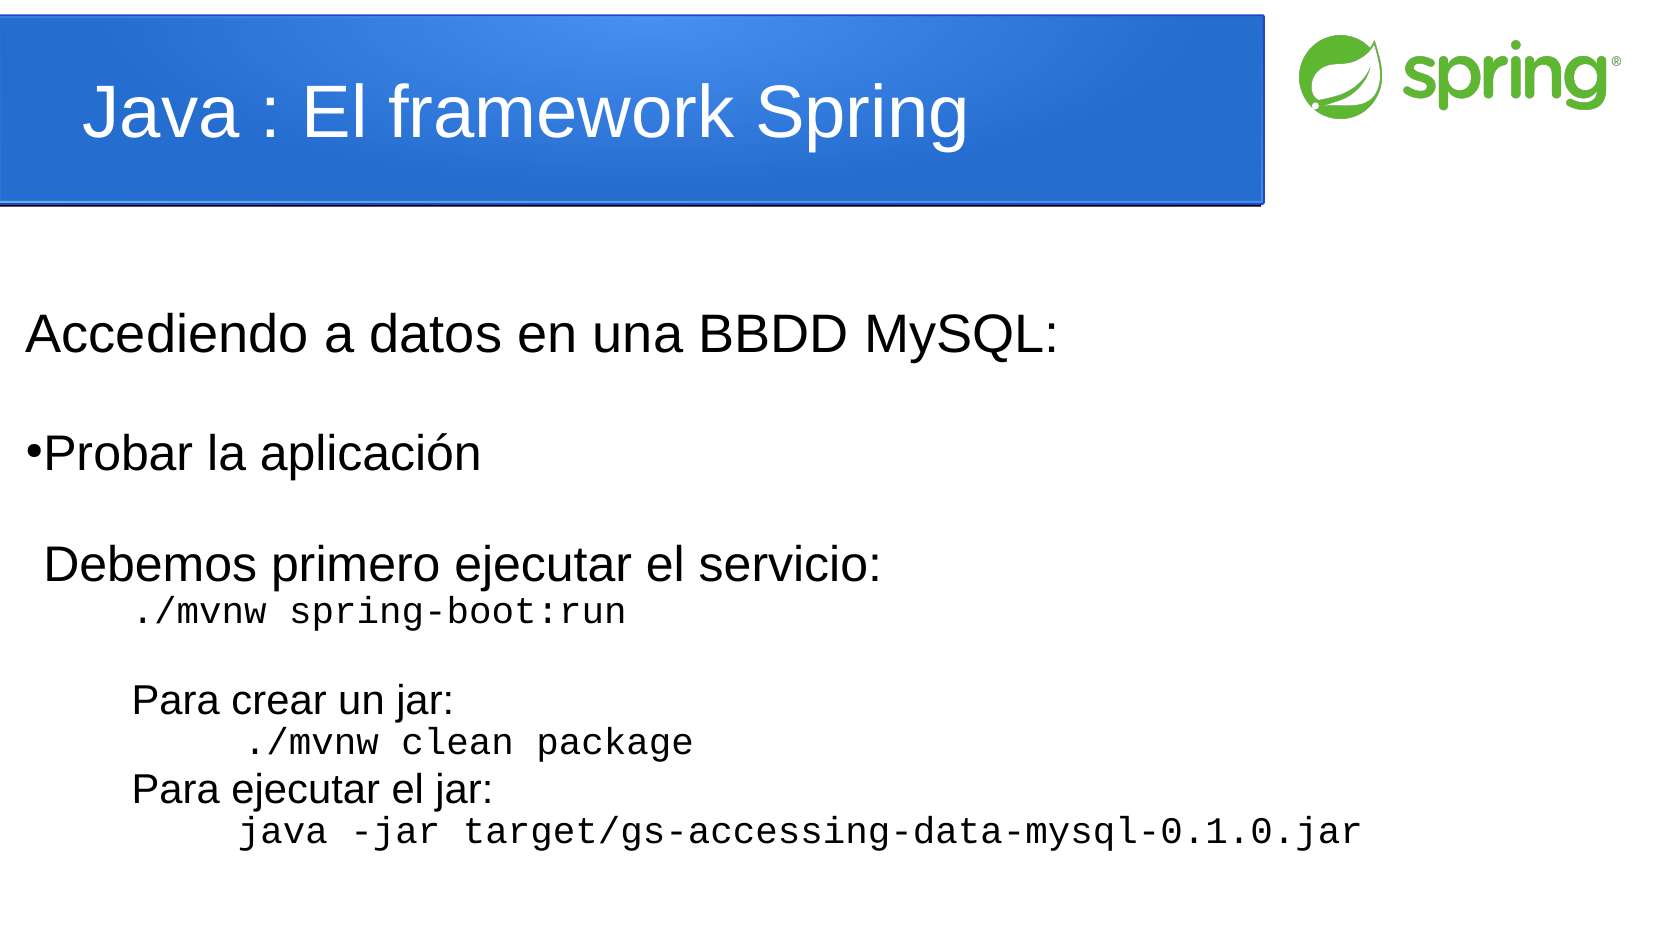

# Java : El framework Spring
Accediendo a datos en una BBDD MySQL:
Probar la aplicación
Debemos primero ejecutar el servicio:
./mvnw spring-boot:run
Para crear un jar:
 		./mvnw clean package
Para ejecutar el jar:
java -jar target/gs-accessing-data-mysql-0.1.0.jar